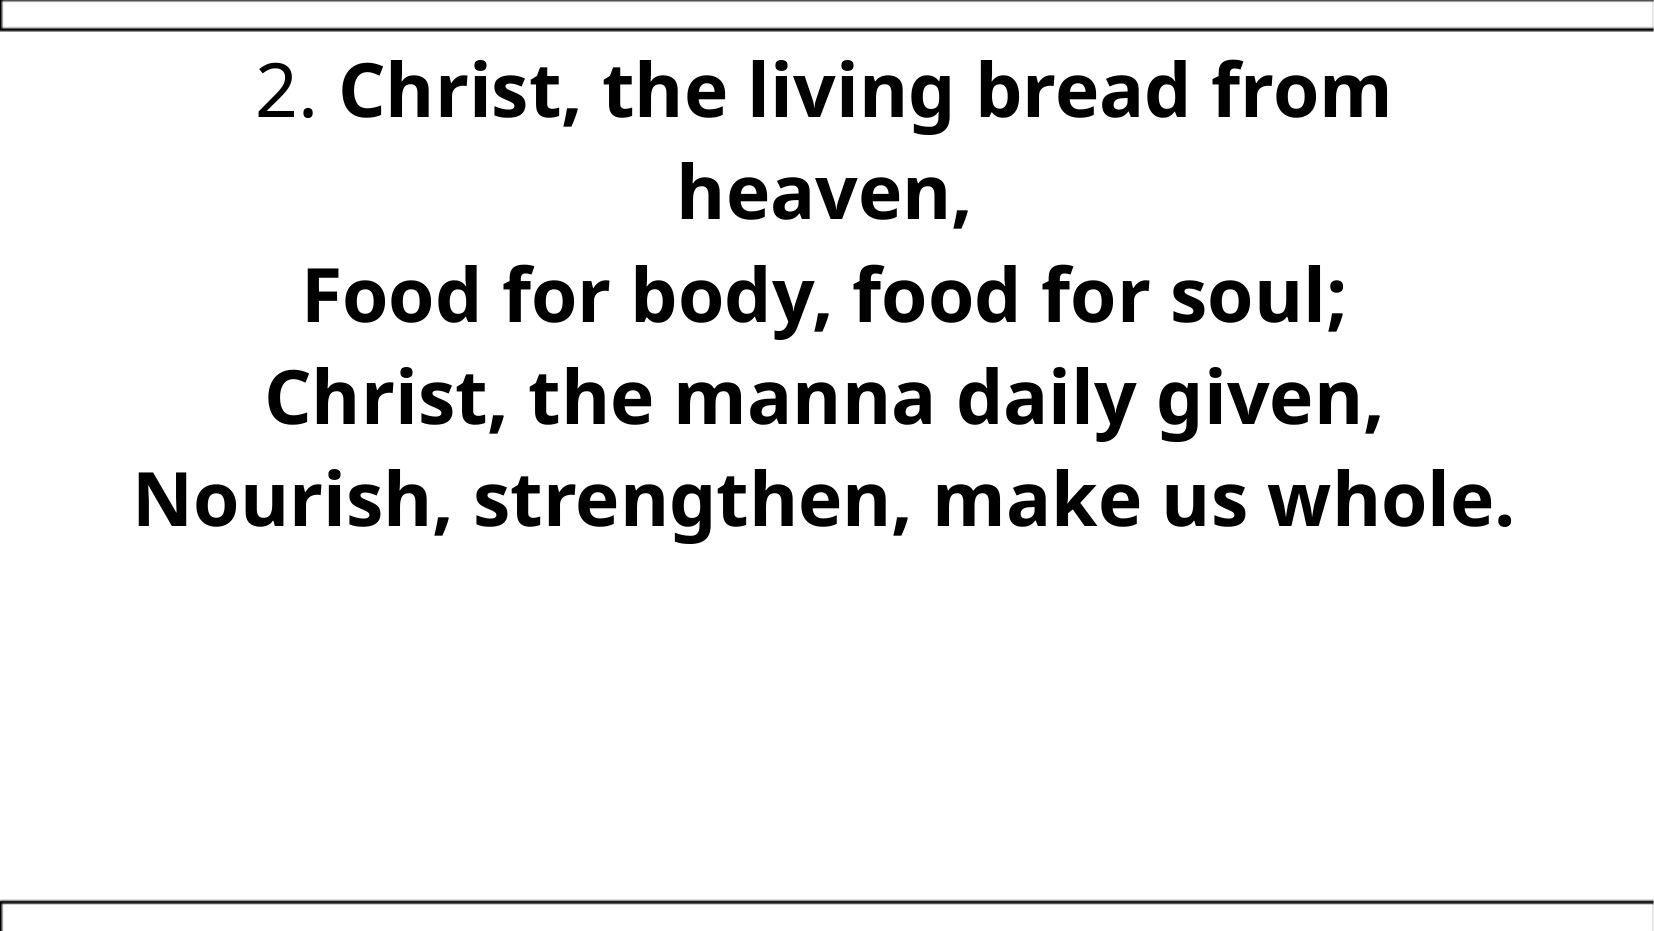

2. Christ, the living bread from heaven,
Food for body, food for soul;
Christ, the manna daily given,
Nourish, strengthen, make us whole.